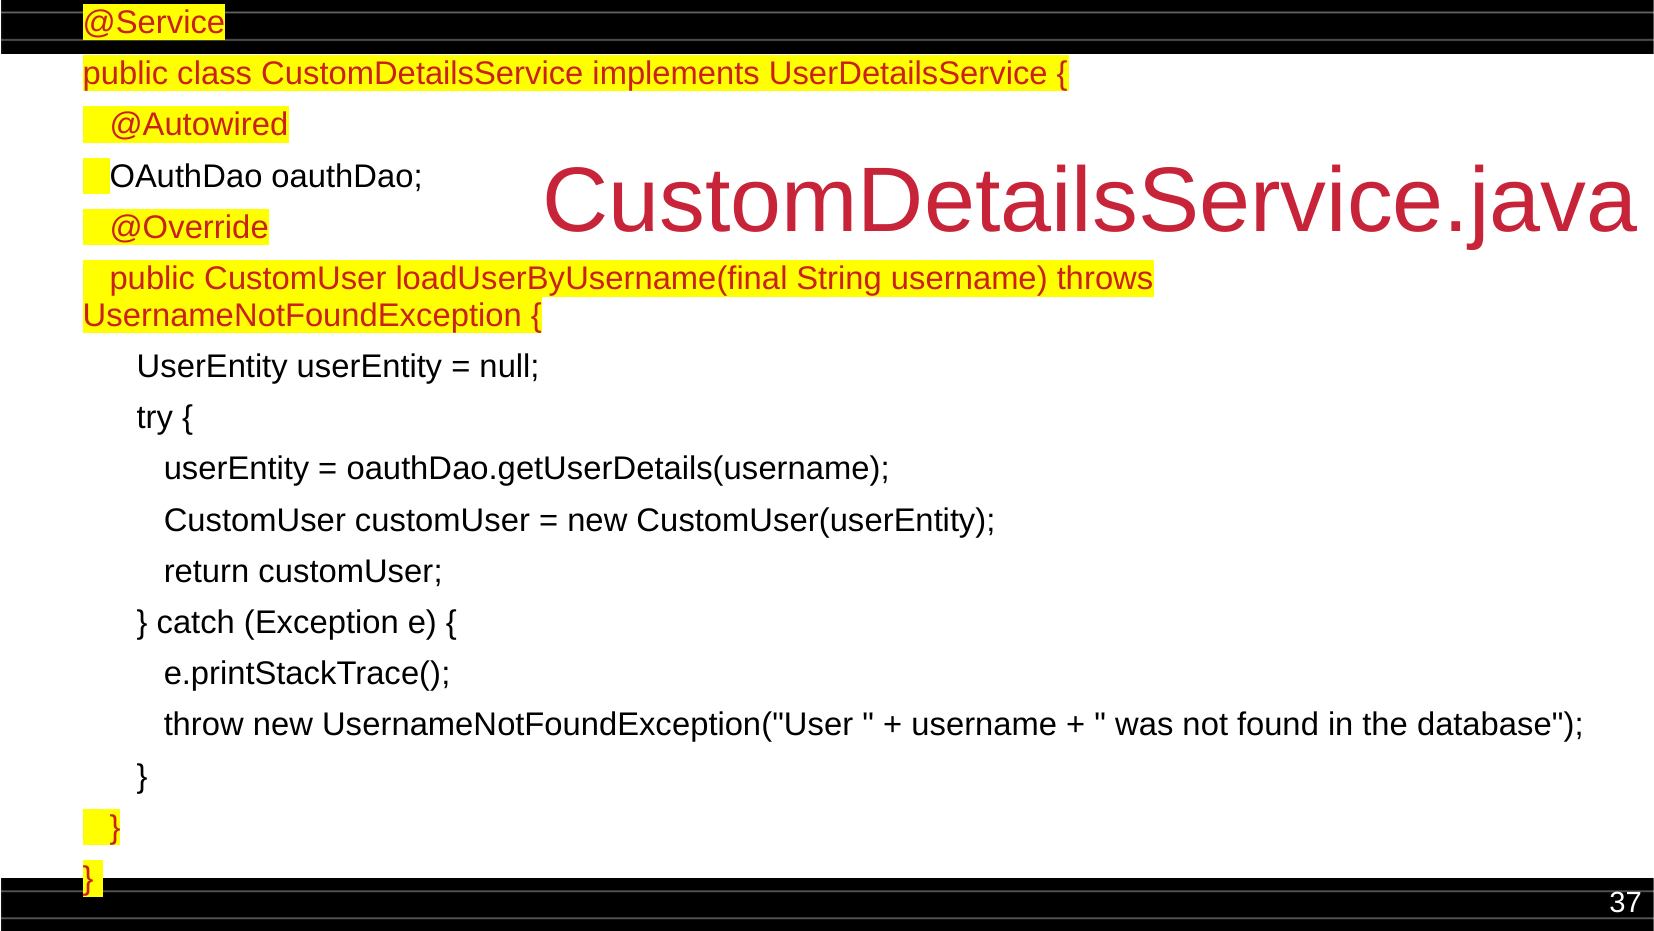

@Service
public class CustomDetailsService implements UserDetailsService {
 @Autowired
 OAuthDao oauthDao;
 @Override
 public CustomUser loadUserByUsername(final String username) throws UsernameNotFoundException {
 UserEntity userEntity = null;
 try {
 userEntity = oauthDao.getUserDetails(username);
 CustomUser customUser = new CustomUser(userEntity);
 return customUser;
 } catch (Exception e) {
 e.printStackTrace();
 throw new UsernameNotFoundException("User " + username + " was not found in the database");
 }
 }
}
# CustomDetailsService.java